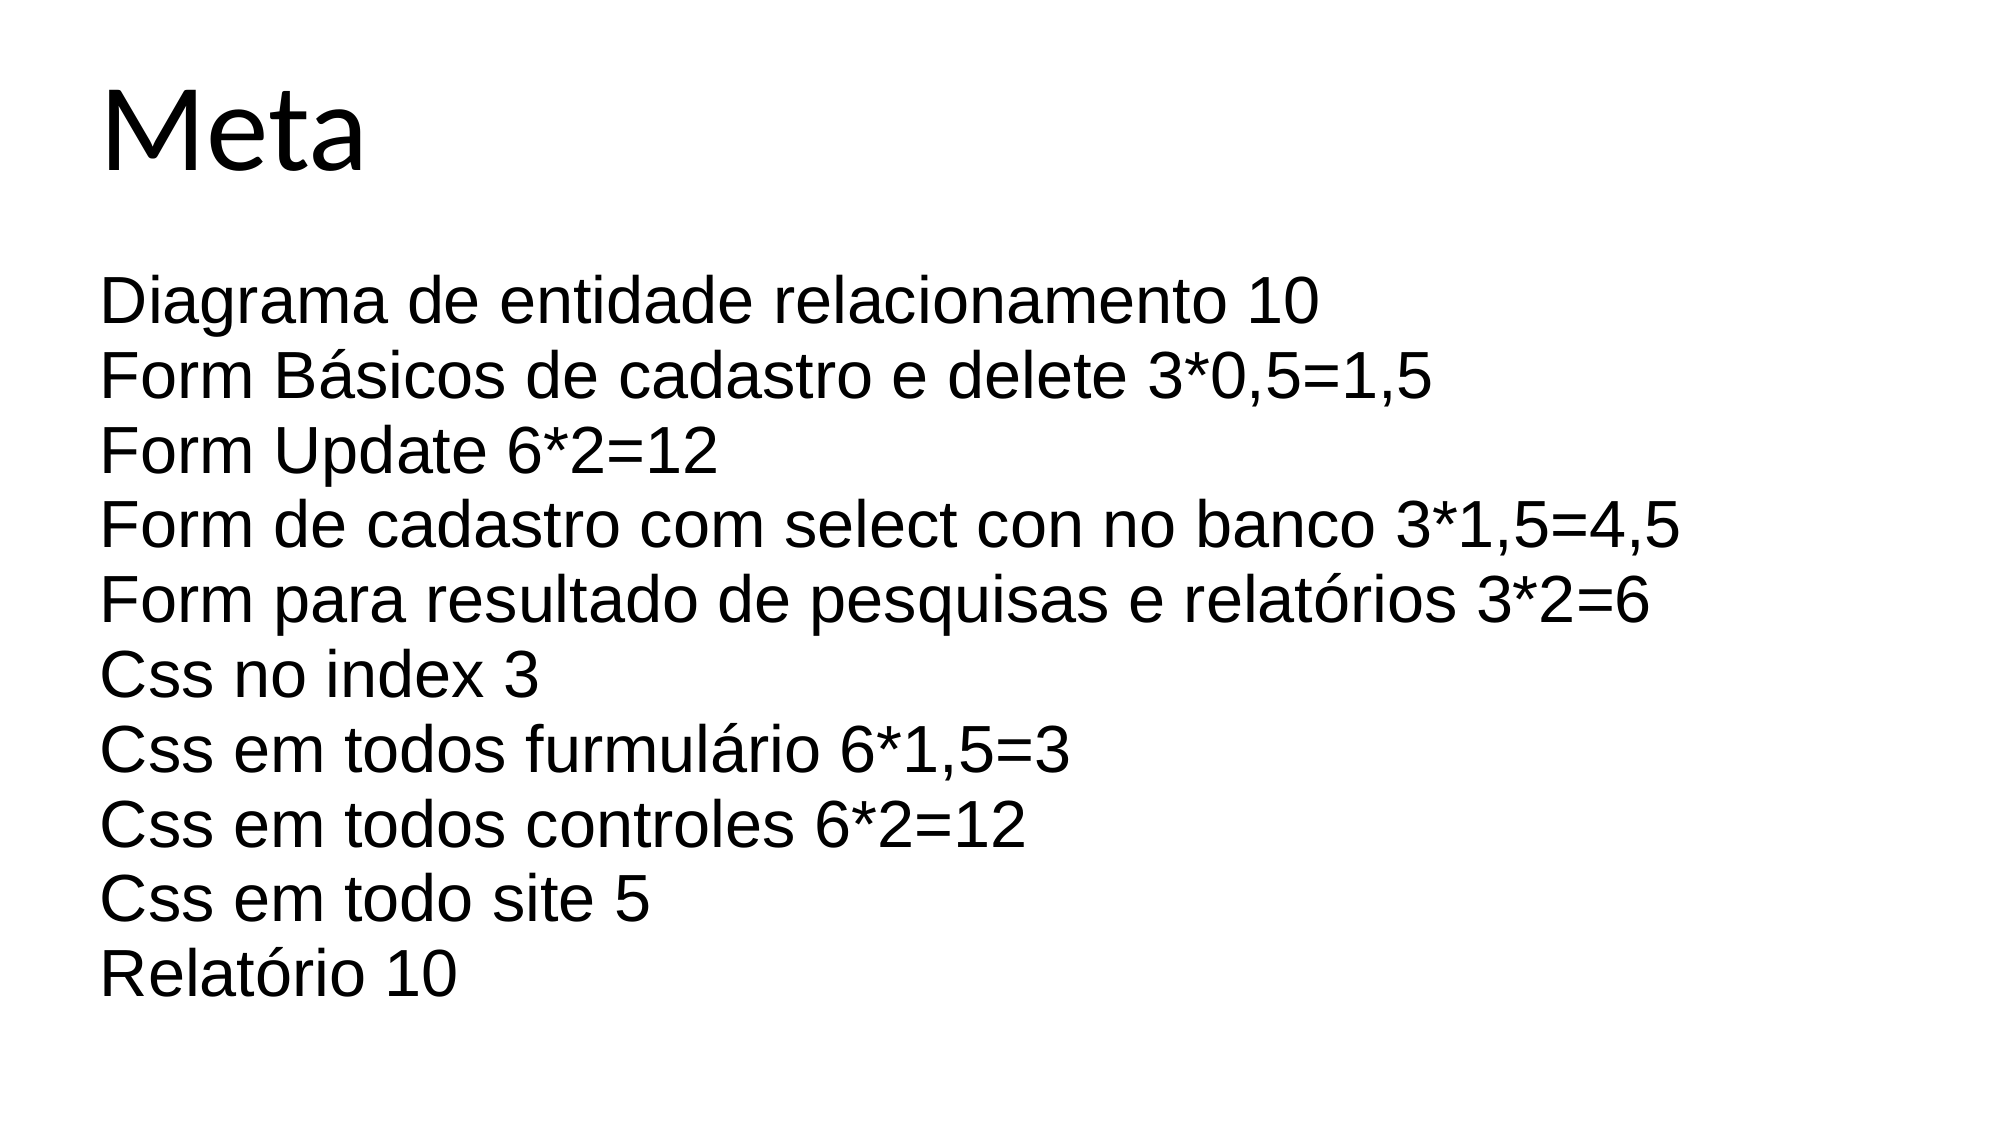

# Meta
Diagrama de entidade relacionamento 10
Form Básicos de cadastro e delete 3*0,5=1,5
Form Update 6*2=12
Form de cadastro com select con no banco 3*1,5=4,5
Form para resultado de pesquisas e relatórios 3*2=6
Css no index 3
Css em todos furmulário 6*1,5=3
Css em todos controles 6*2=12
Css em todo site 5
Relatório 10